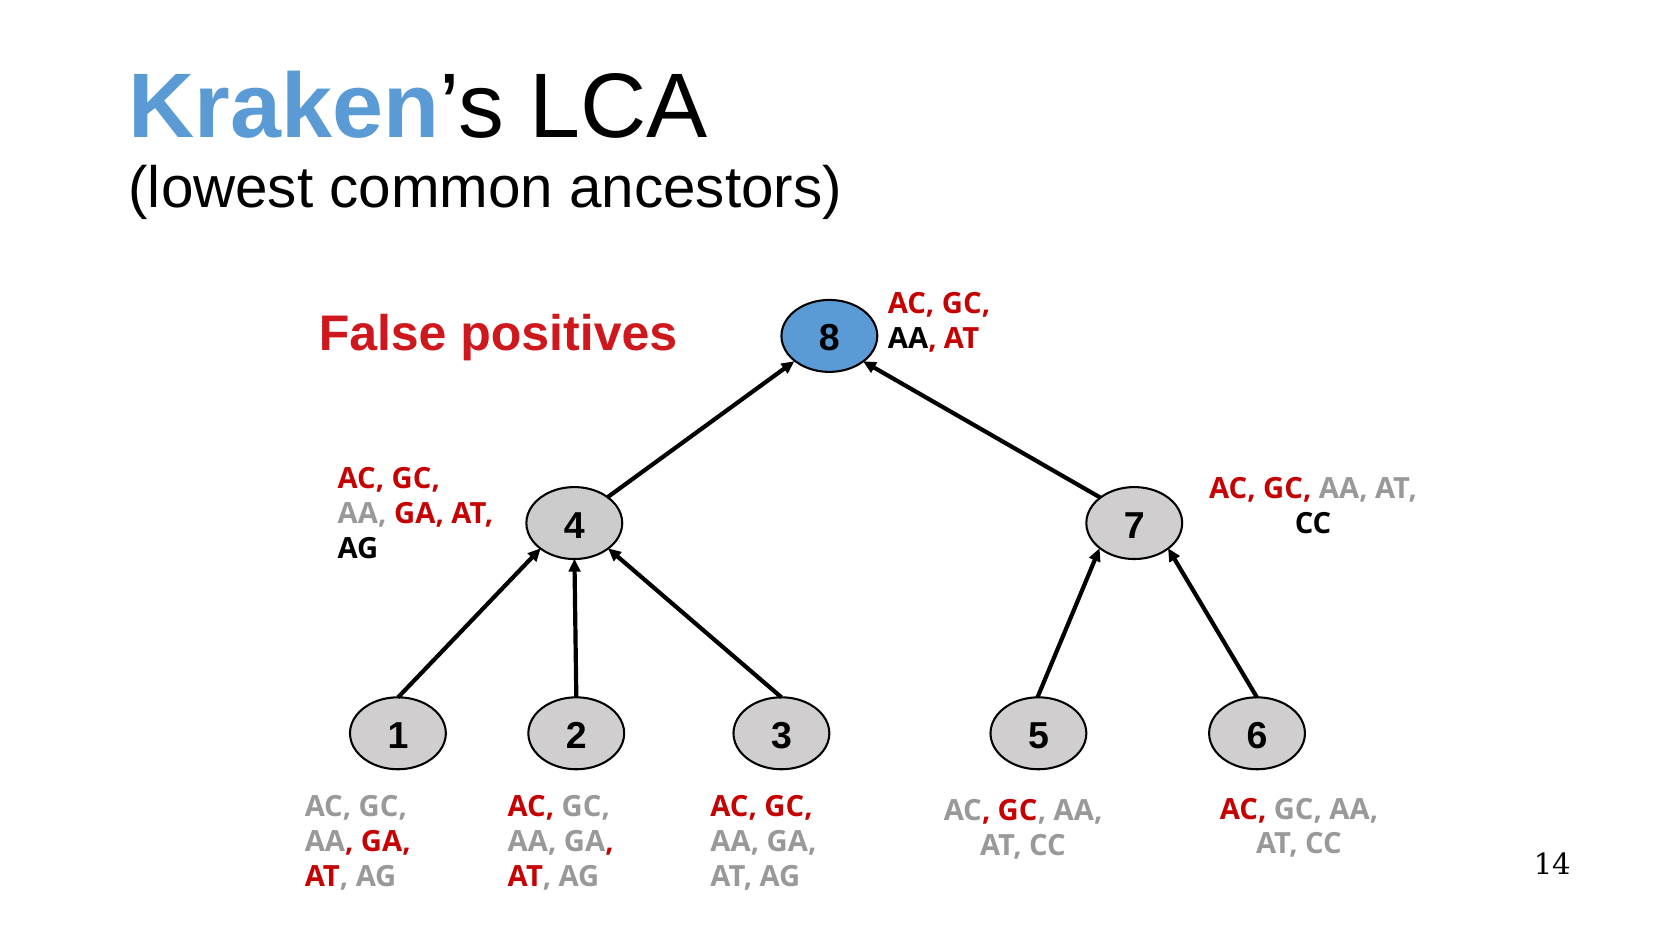

# Kraken’s LCA (lowest common ancestors)
AC, GC, AA, AT
False positives
8
AC, GC, AA, GA, AT, AG
AC, GC, AA, AT, CC
4
7
1
2
3
5
6
AC, GC,
AA, GA,
AT, AG
AC, GC,
AA, GA,
AT, AG
AC, GC,
AA, GA,
AT, AG
AC, GC, AA,
AT, CC
AC, GC, AA,
AT, CC
14